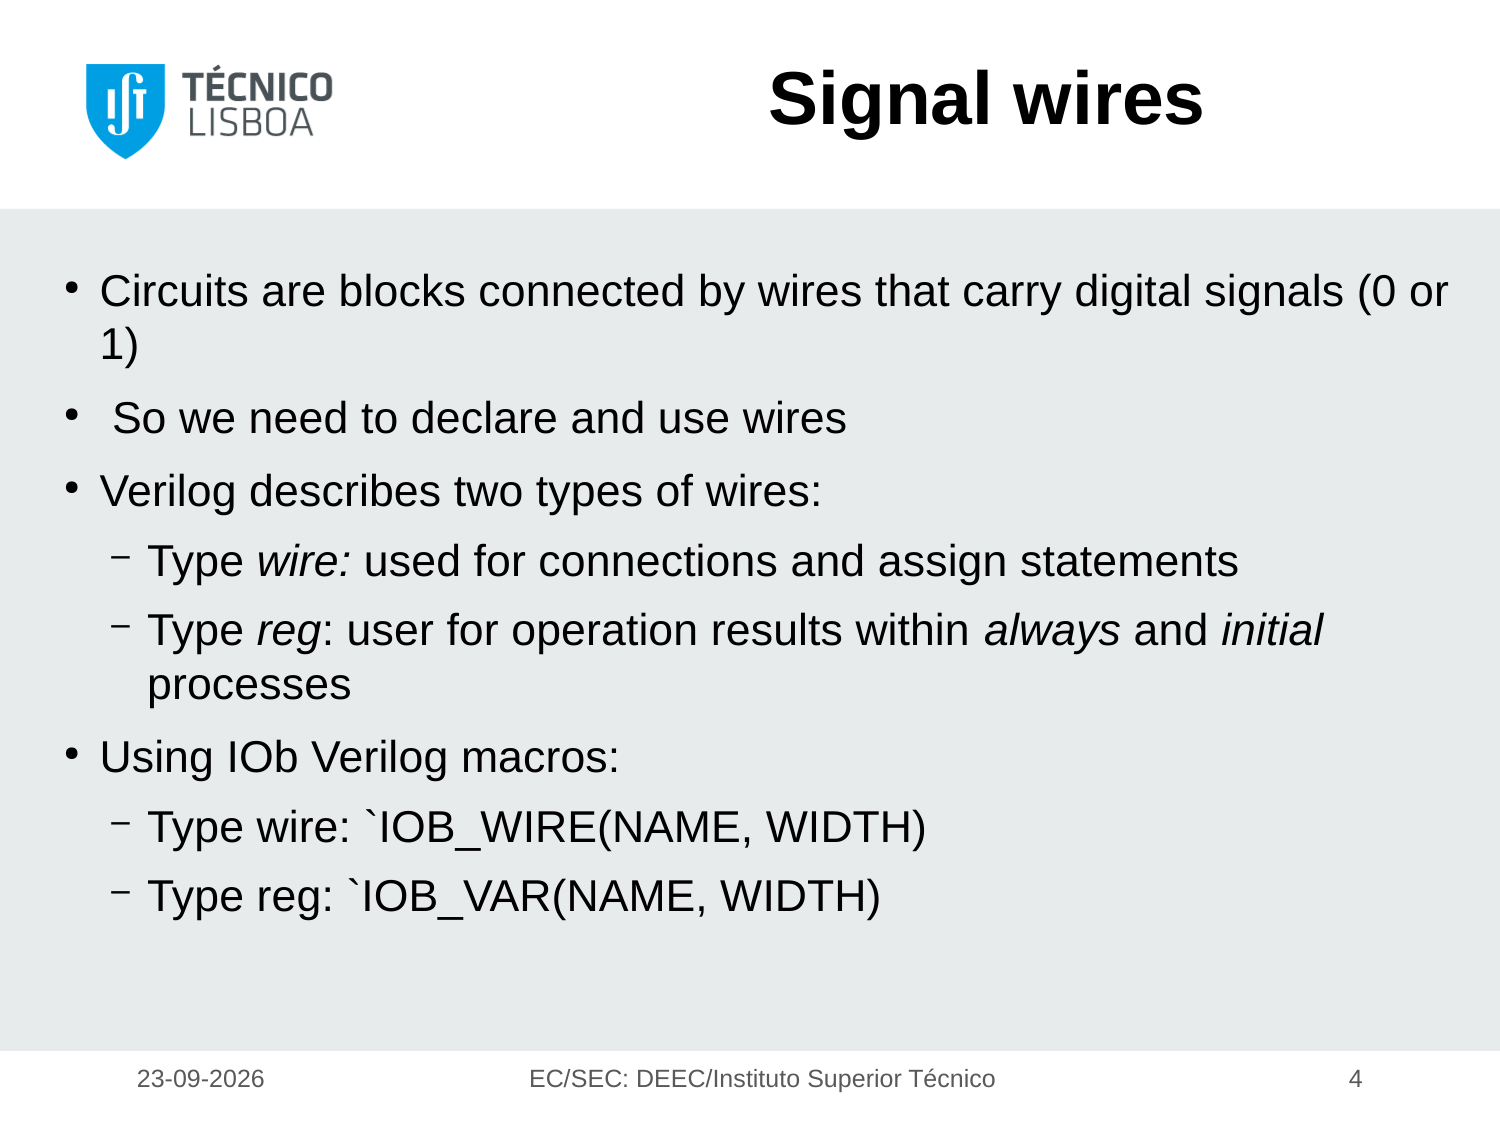

# Signal wires
Circuits are blocks connected by wires that carry digital signals (0 or 1)
 So we need to declare and use wires
Verilog describes two types of wires:
Type wire: used for connections and assign statements
Type reg: user for operation results within always and initial processes
Using IOb Verilog macros:
Type wire: `IOB_WIRE(NAME, WIDTH)
Type reg: `IOB_VAR(NAME, WIDTH)
EC/SEC: DEEC/Instituto Superior Técnico